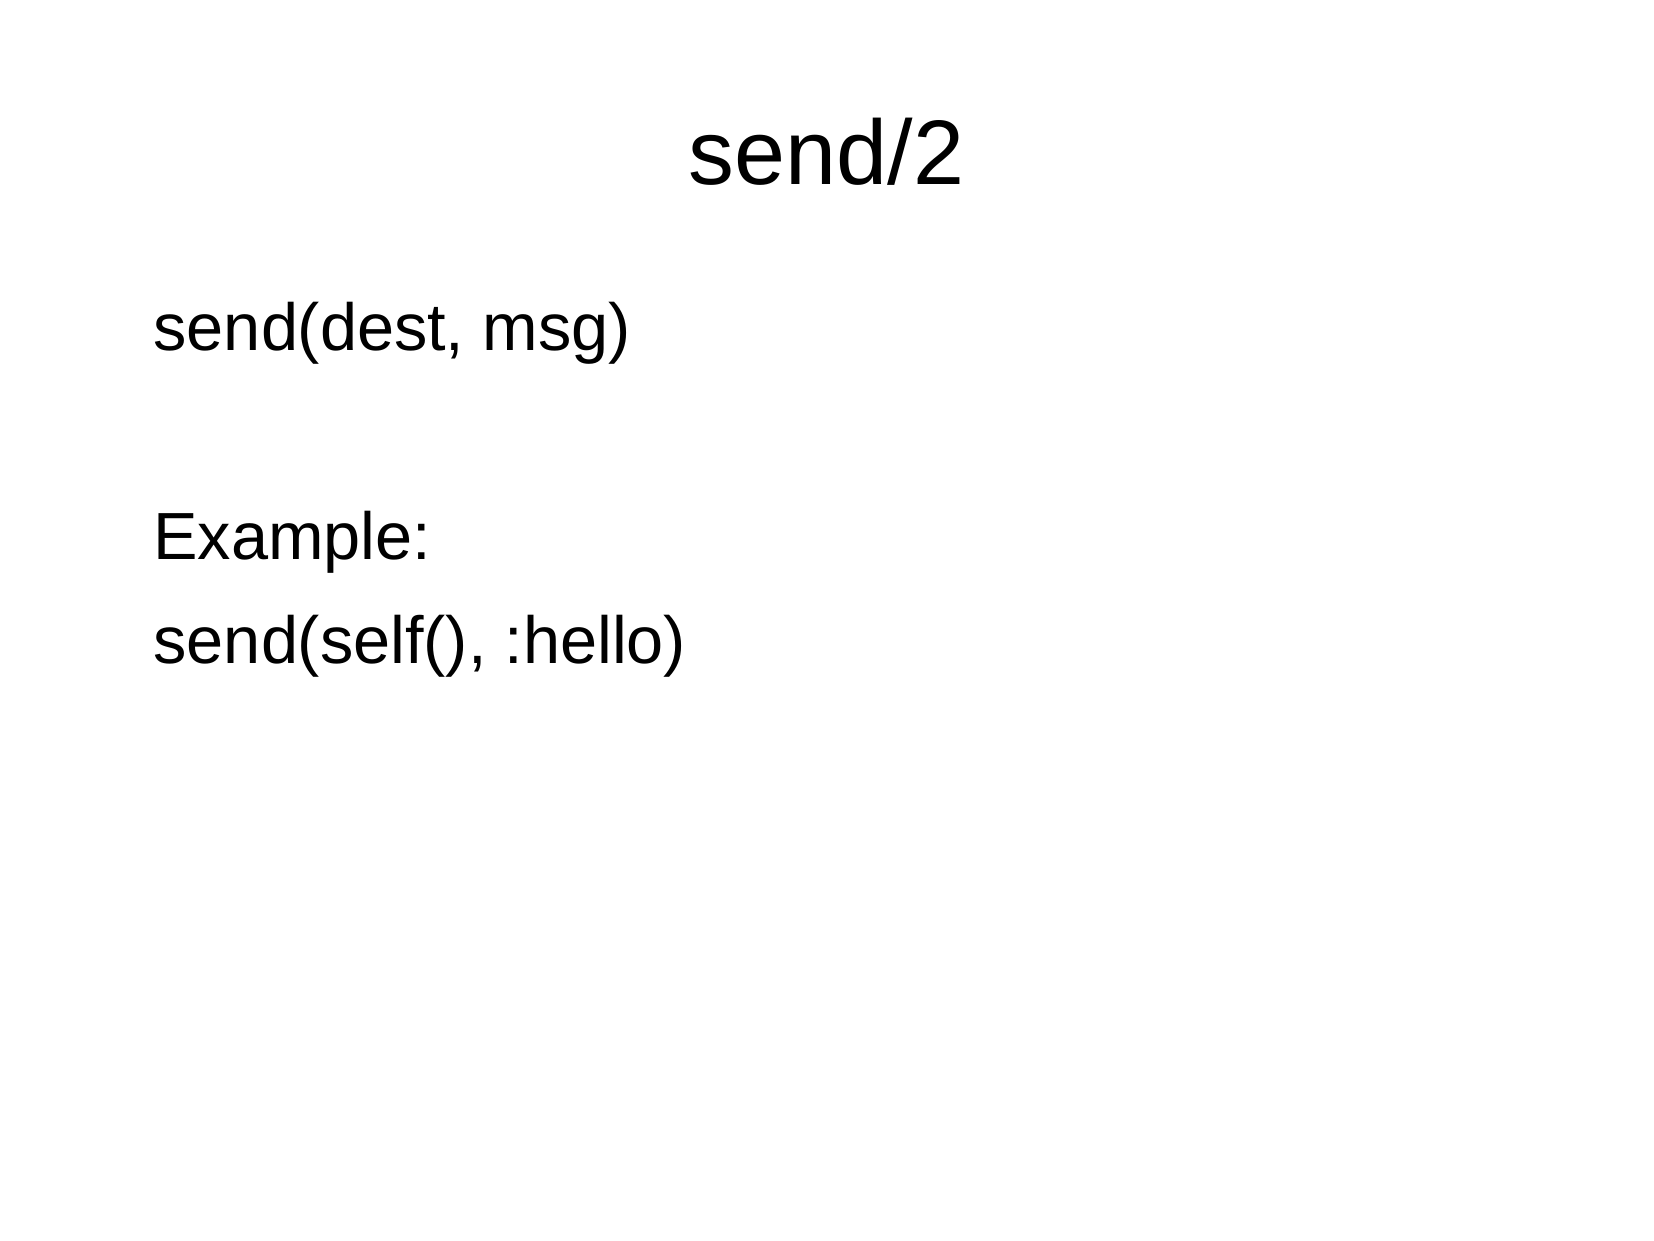

# send/2
send(dest, msg)
Example:
send(self(), :hello)